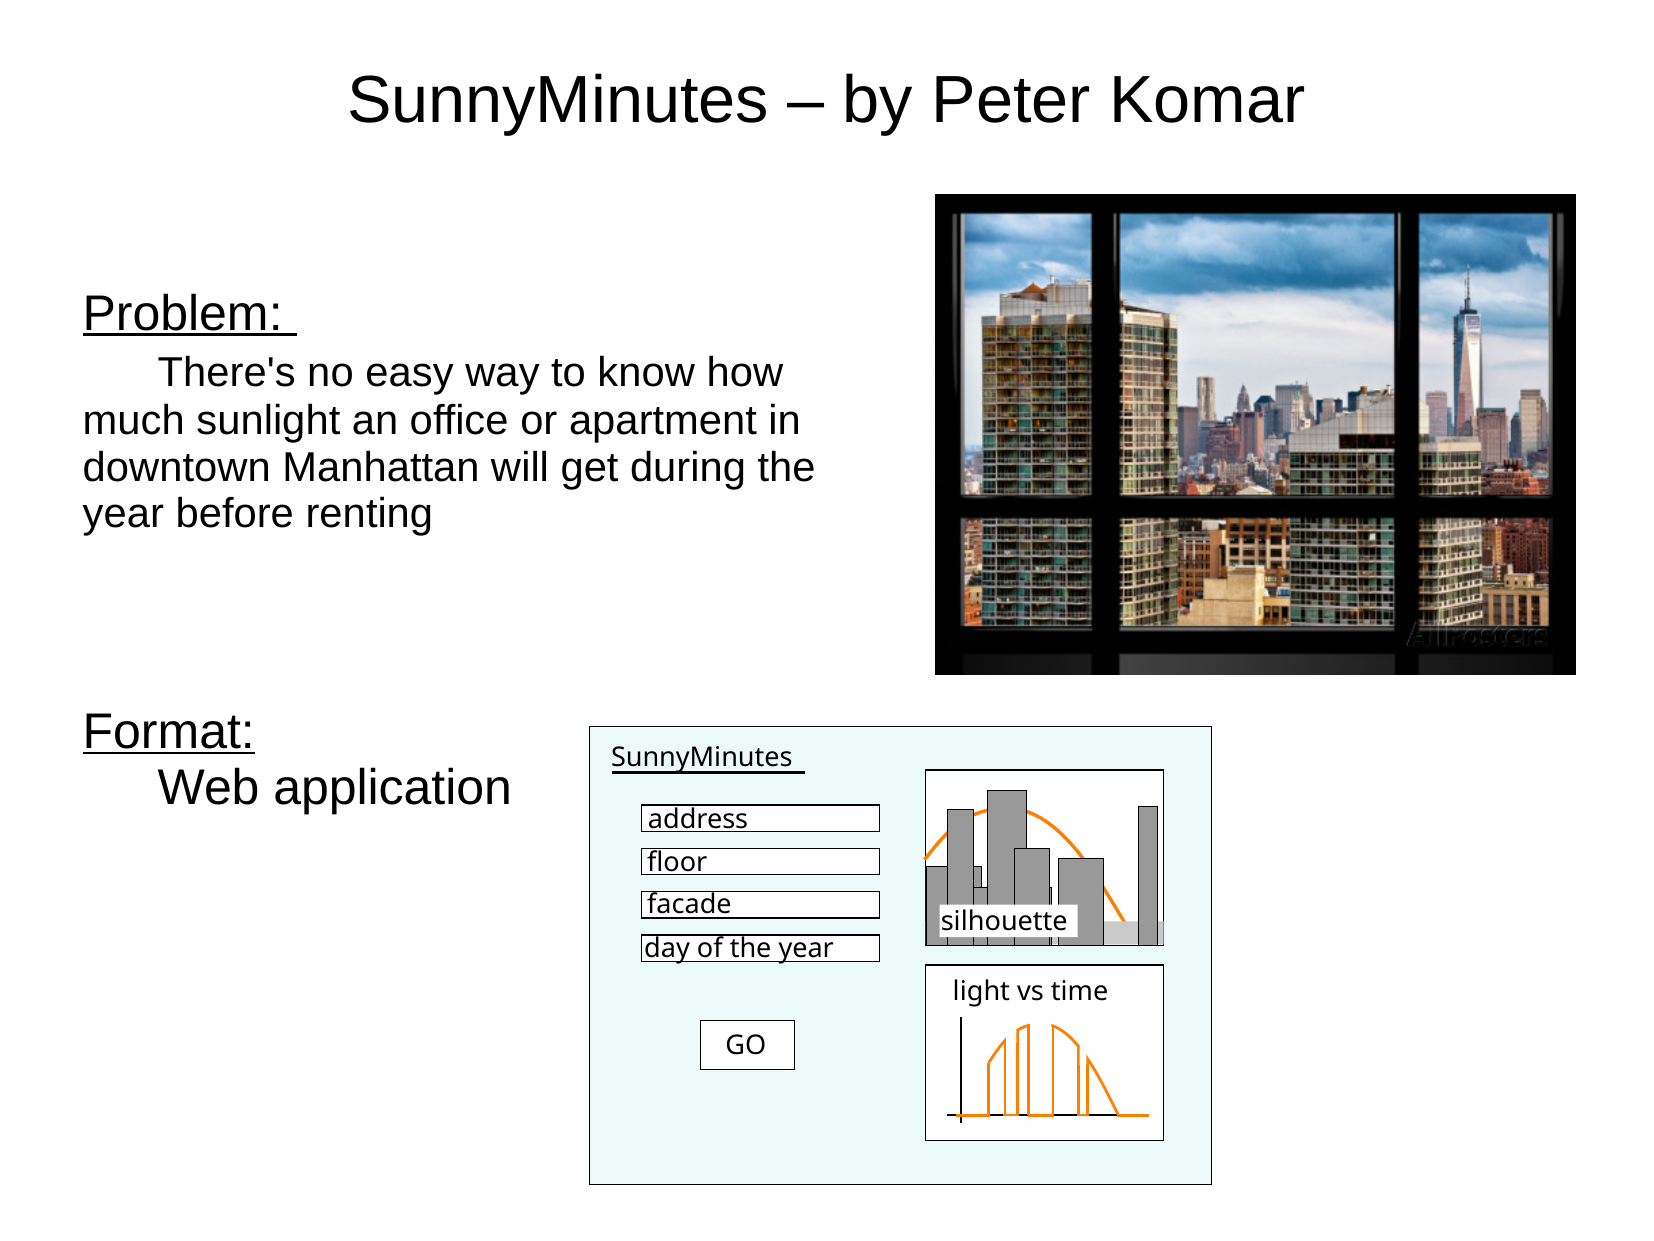

SunnyMinutes – by Peter Komar
# Problem: There's no easy way to know how much sunlight an office or apartment in downtown Manhattan will get during the year before renting
Format:
	Web application